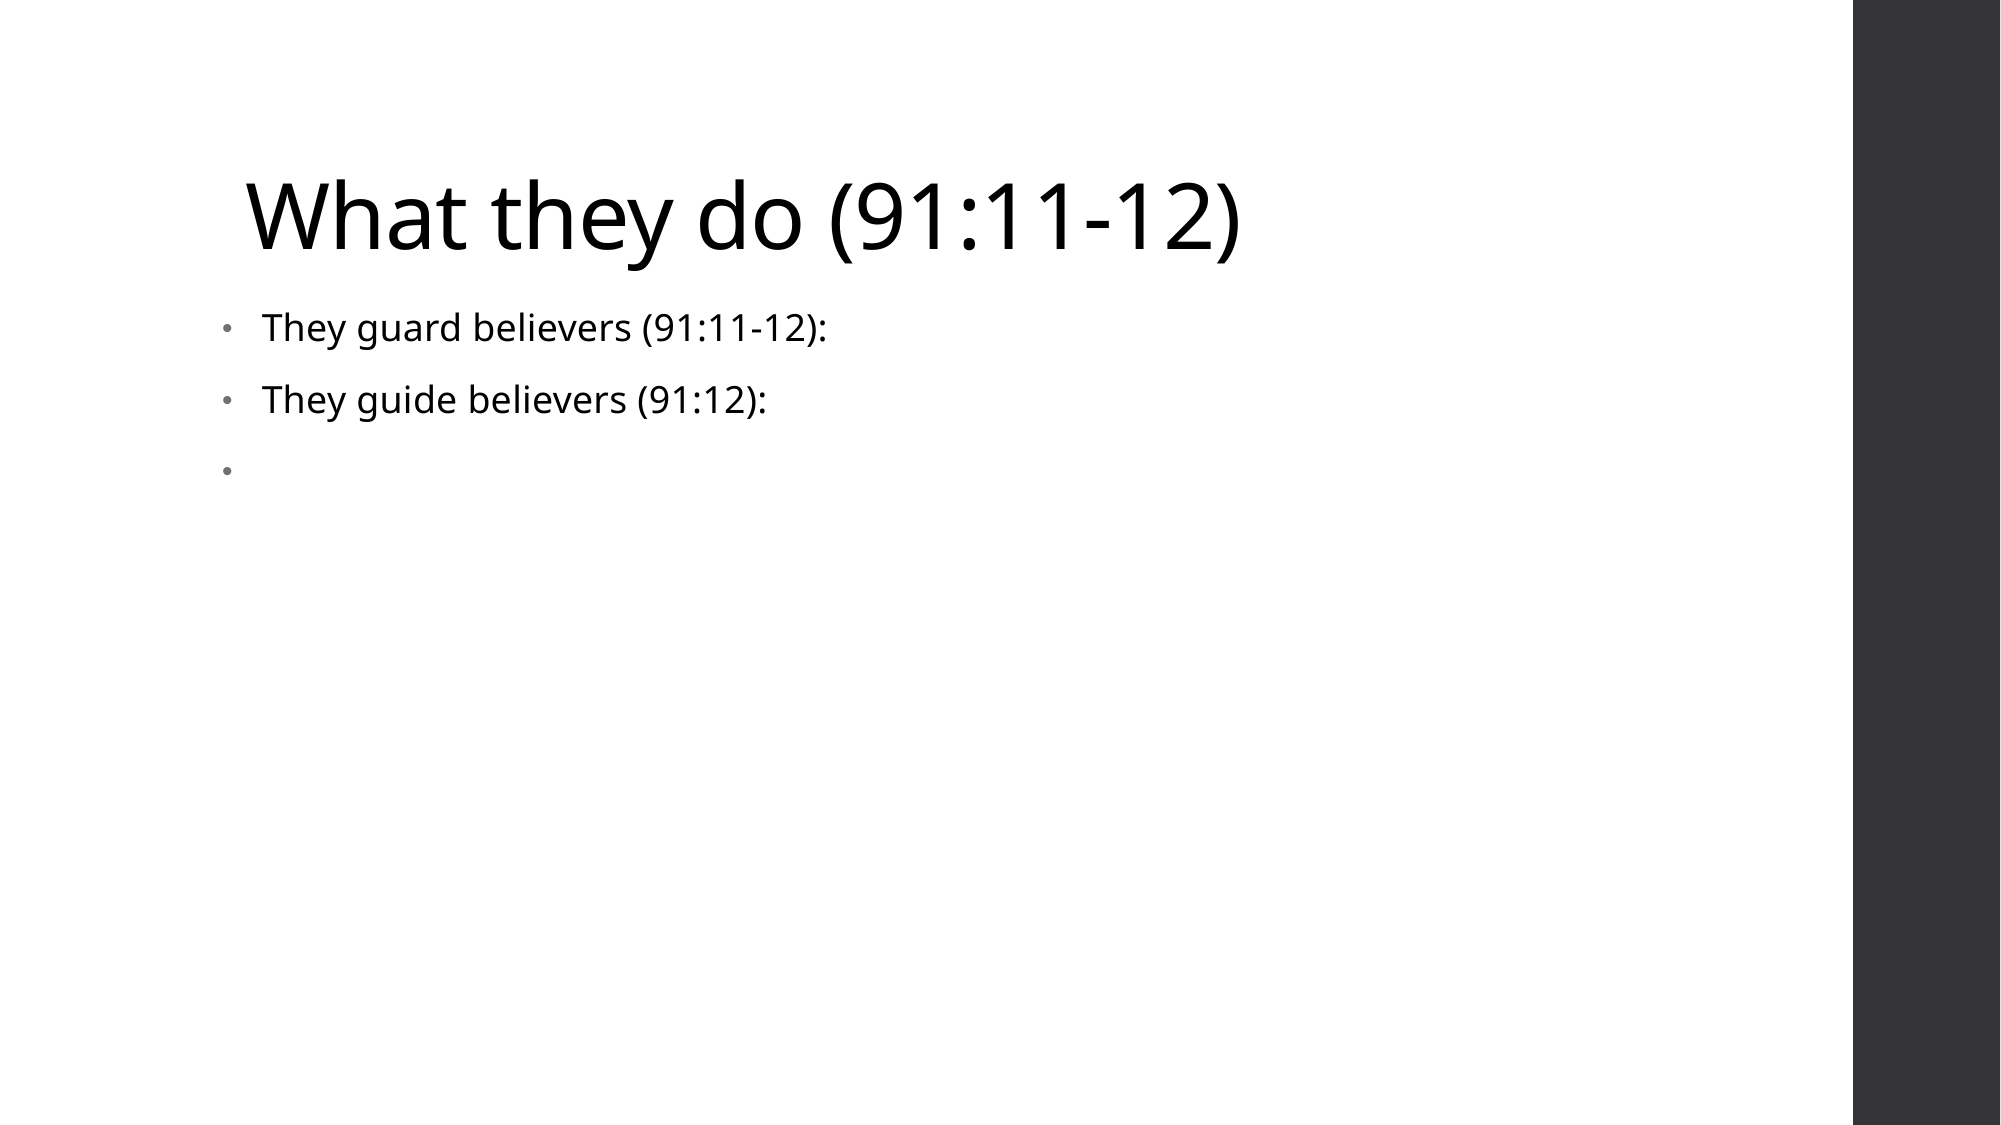

# What they do (91:11-12)
 They guard believers (91:11-12):
 They guide believers (91:12):